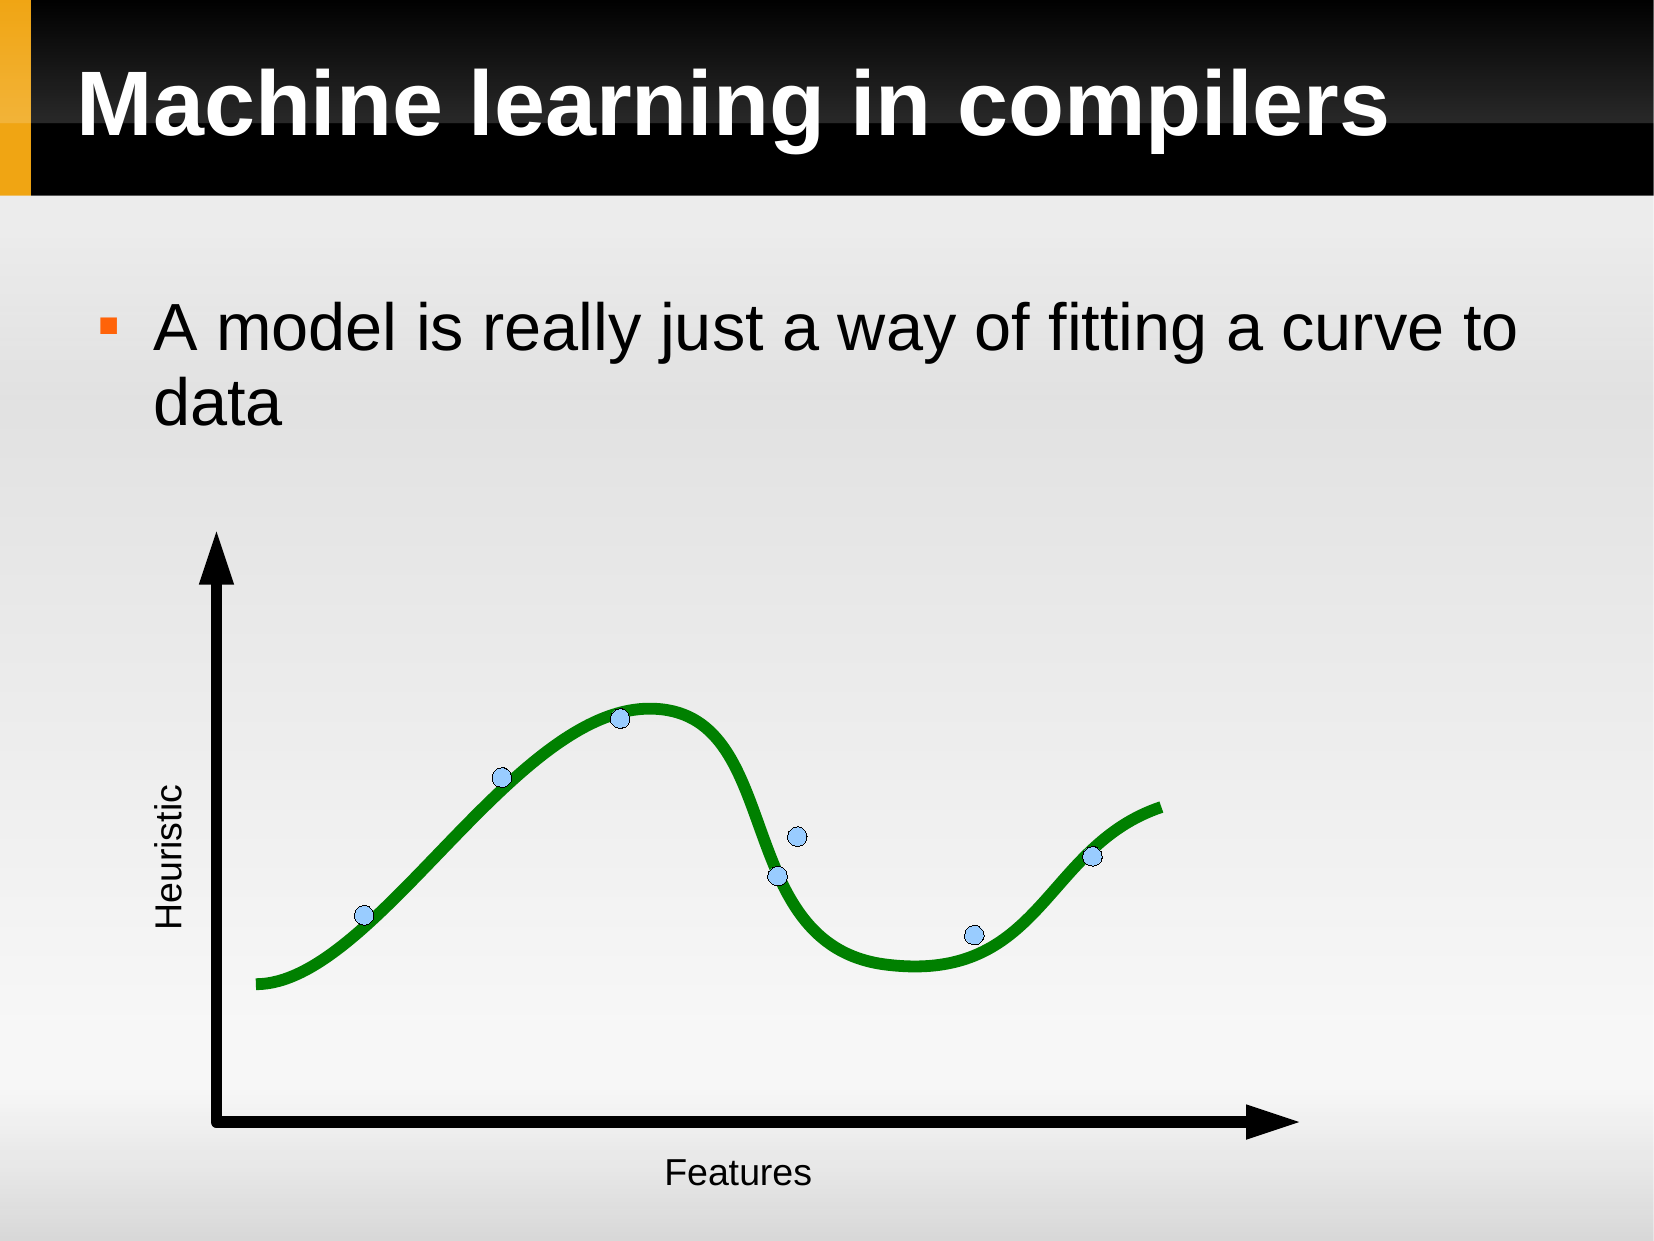

# Machine learning in compilers
A model is really just a way of fitting a curve to data
Heuristic
Features